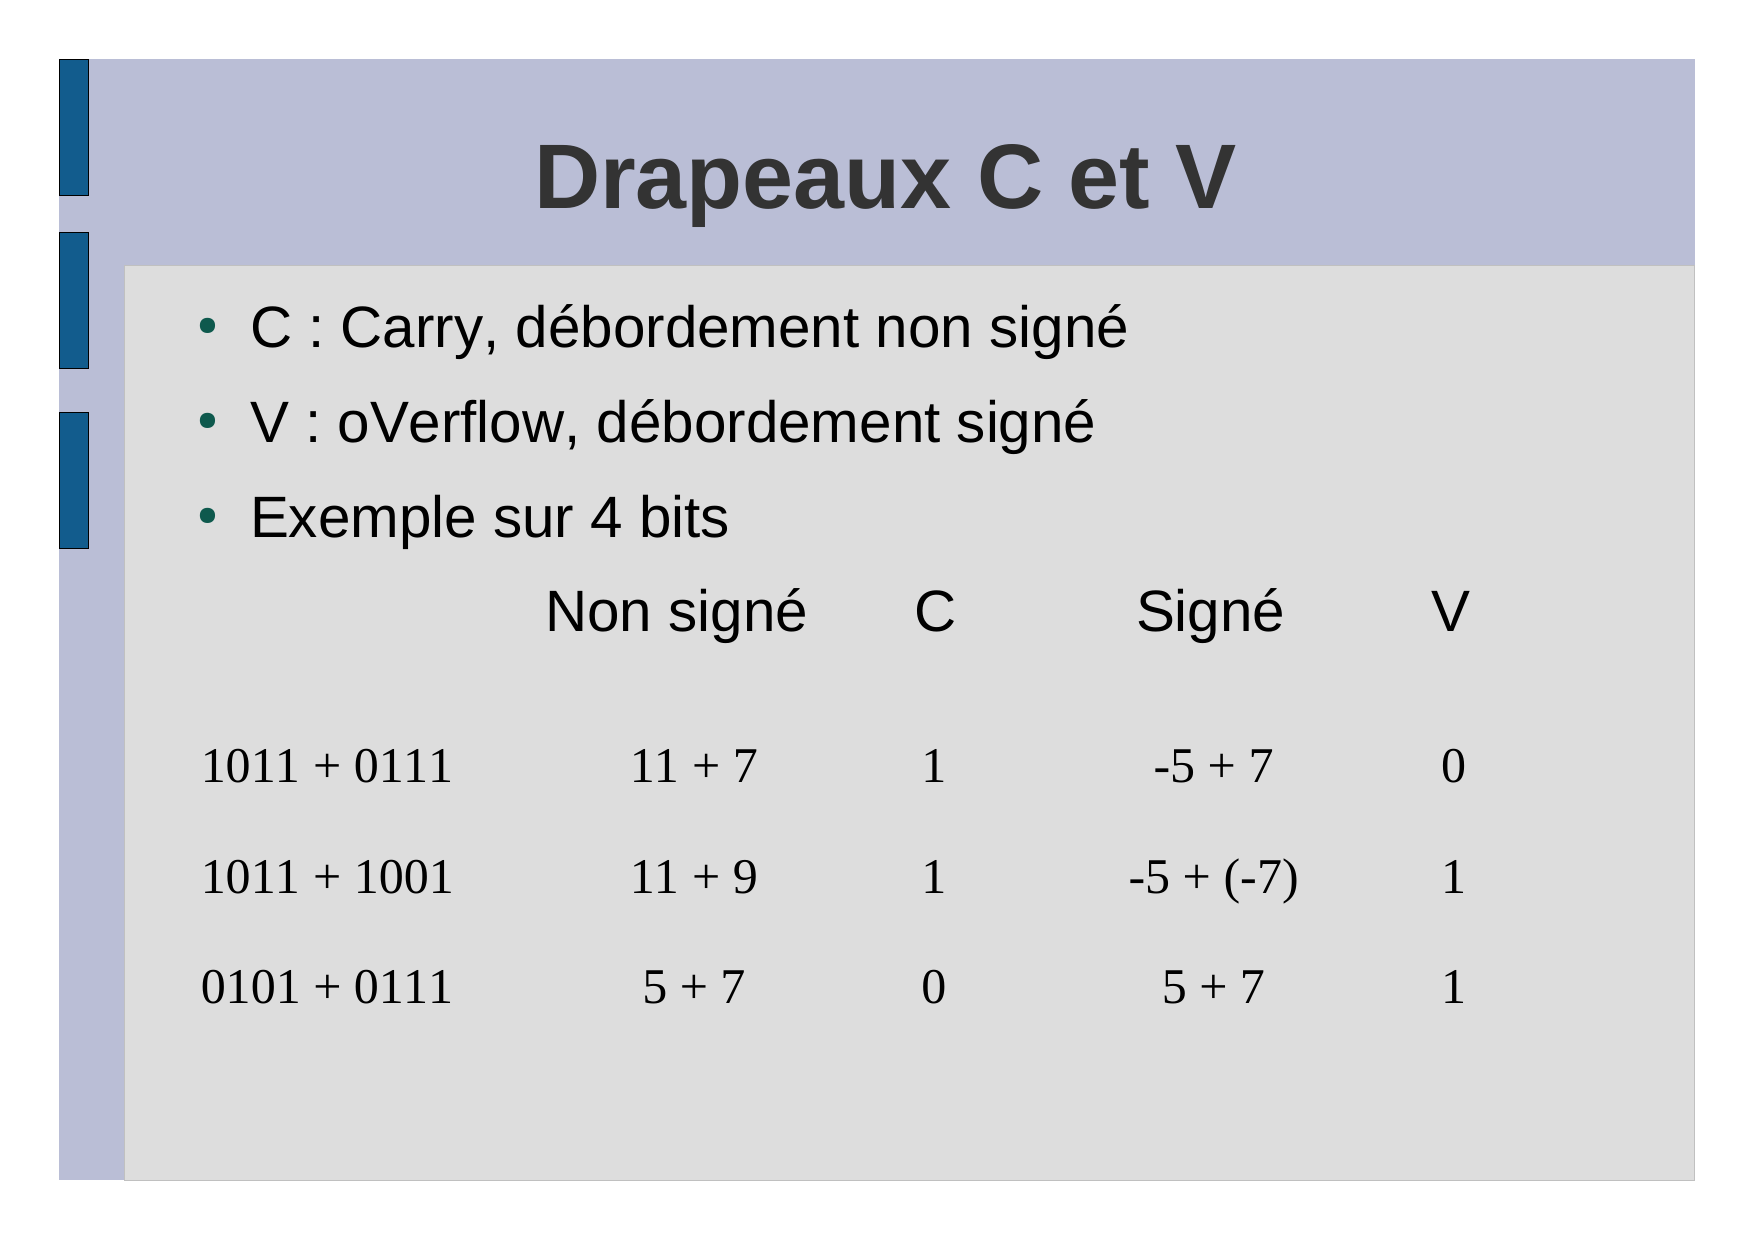

# Drapeaux C et V
C : Carry, débordement non signé
V : oVerflow, débordement signé
Exemple sur 4 bits
 				Non signé		C			Signé 		V
1011 + 0111
1011 + 1001
0101 + 0111
11 + 7
11 + 9
5 + 7
1
1
0
-5 + 7
-5 + (-7)
5 + 7
0
1
1